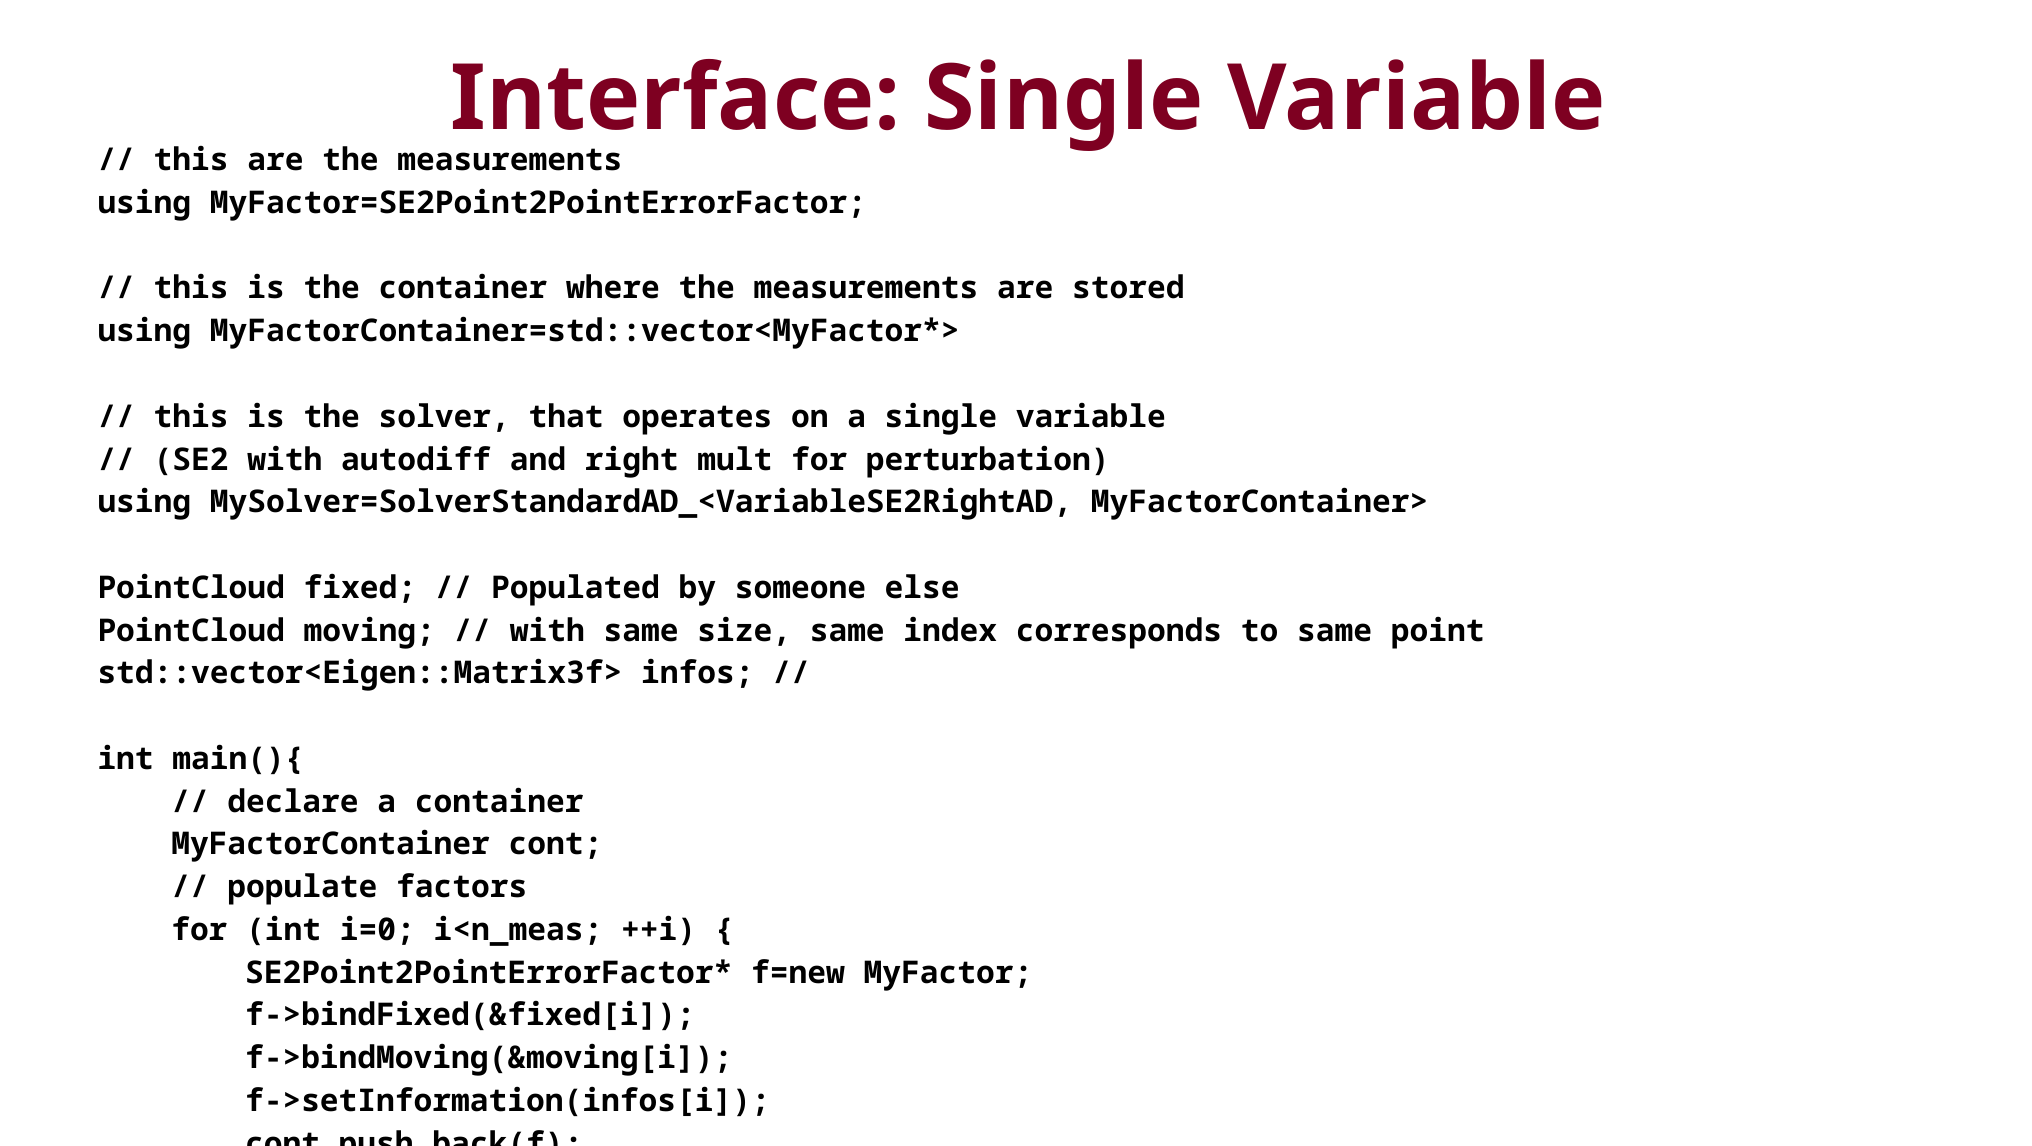

# Interface: Single Variable
// this are the measurements
using MyFactor=SE2Point2PointErrorFactor;
// this is the container where the measurements are stored
using MyFactorContainer=std::vector<MyFactor*>
// this is the solver, that operates on a single variable
// (SE2 with autodiff and right mult for perturbation)
using MySolver=SolverStandardAD_<VariableSE2RightAD, MyFactorContainer>
PointCloud fixed; // Populated by someone else
PointCloud moving; // with same size, same index corresponds to same point
std::vector<Eigen::Matrix3f> infos; //
int main(){
	// declare a container
	MyFactorContainer cont;
	// populate factors
	for (int i=0; i<n_meas; ++i) {
		SE2Point2PointErrorFactor* f=new MyFactor;
		f->bindFixed(&fixed[i]);
		f->bindMoving(&moving[i]);
		f->setInformation(infos[i]);
		cont.push_back(f);
	}
	MySolver solver;				//1. declare solver
	solver.setFactors(&cont);		//2. populate factors
	solver.compute();				//3. call compute
	cerr << solver.iterationStats();
	cerr << solver.estimate().matrix()
}